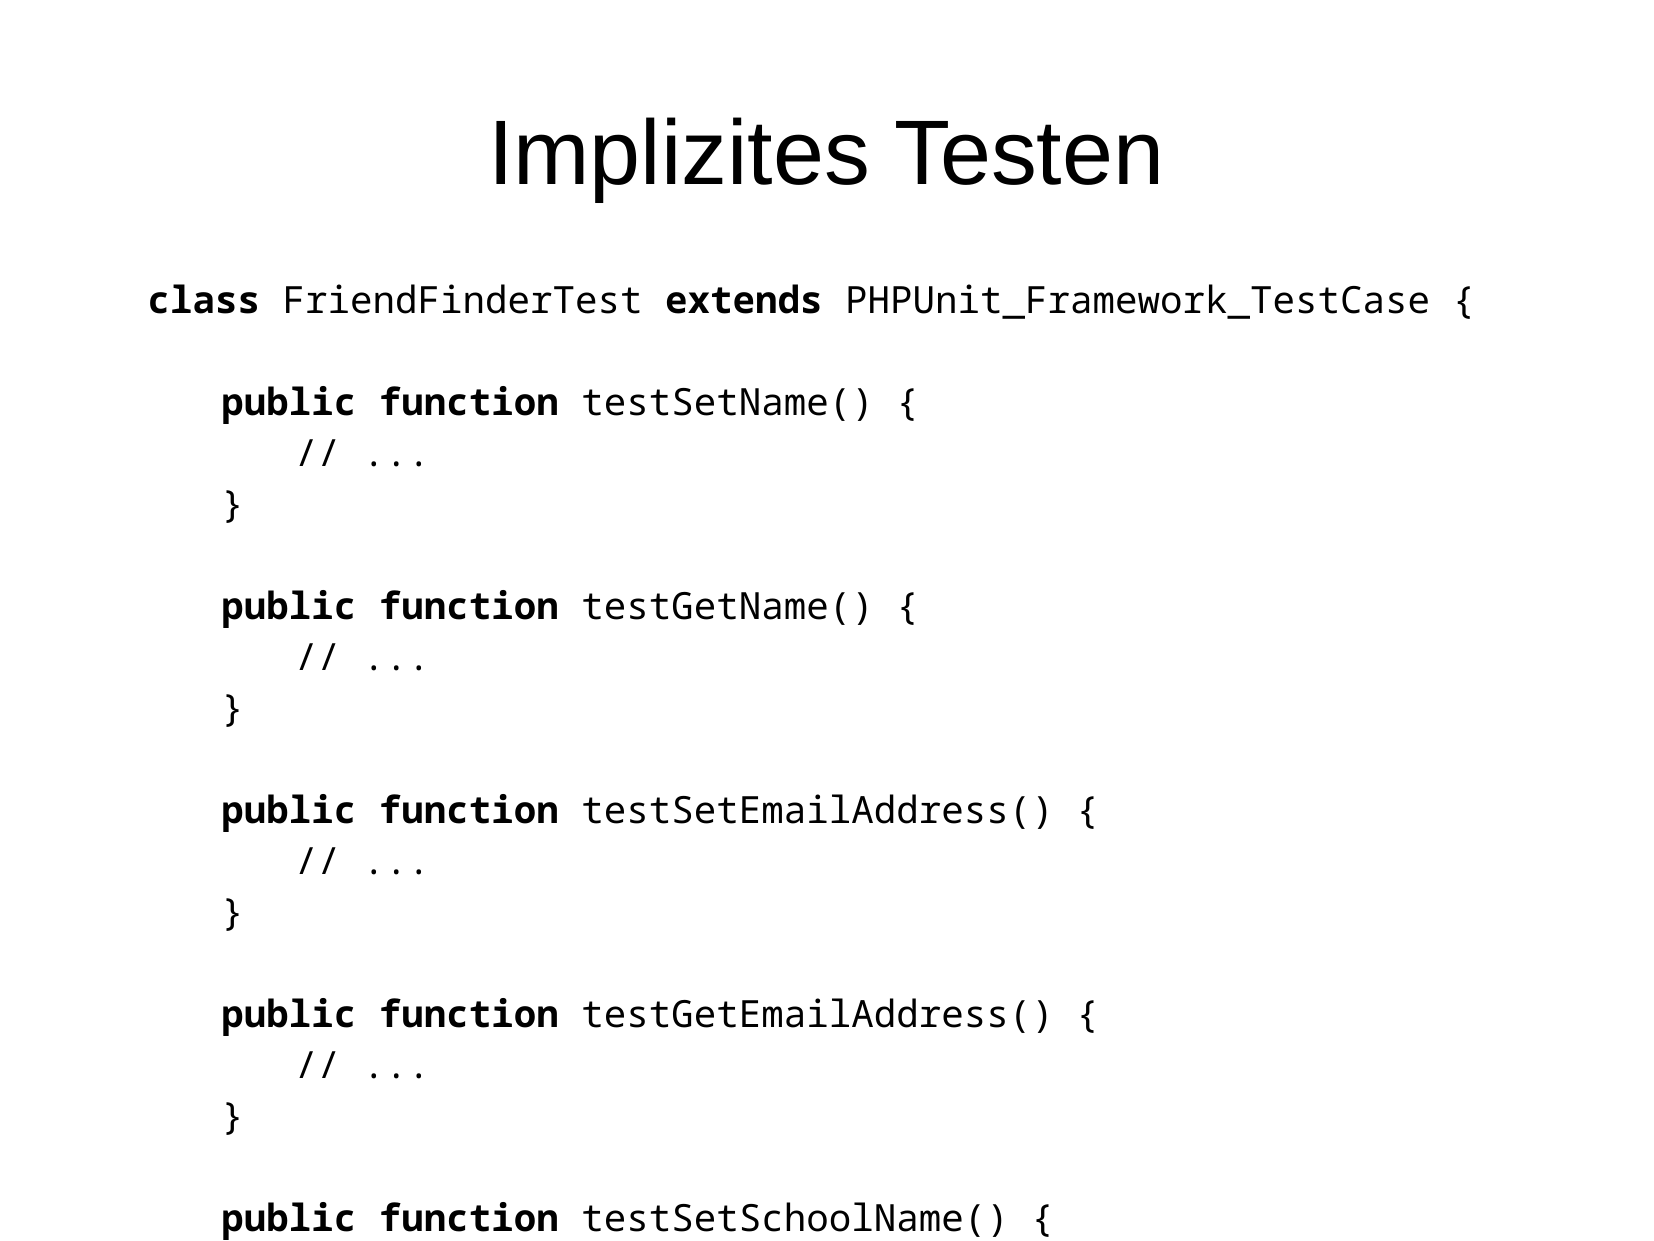

# Implizites Testen
class FriendFinderTest extends PHPUnit_Framework_TestCase {
	public function testSetName() {
		// ...
	}
	public function testGetName() {
		// ...
	}
	public function testSetEmailAddress() {
		// ...
	}
	public function testGetEmailAddress() {
		// ...
	}
	public function testSetSchoolName() {
		// ...
	}
	// ...
}